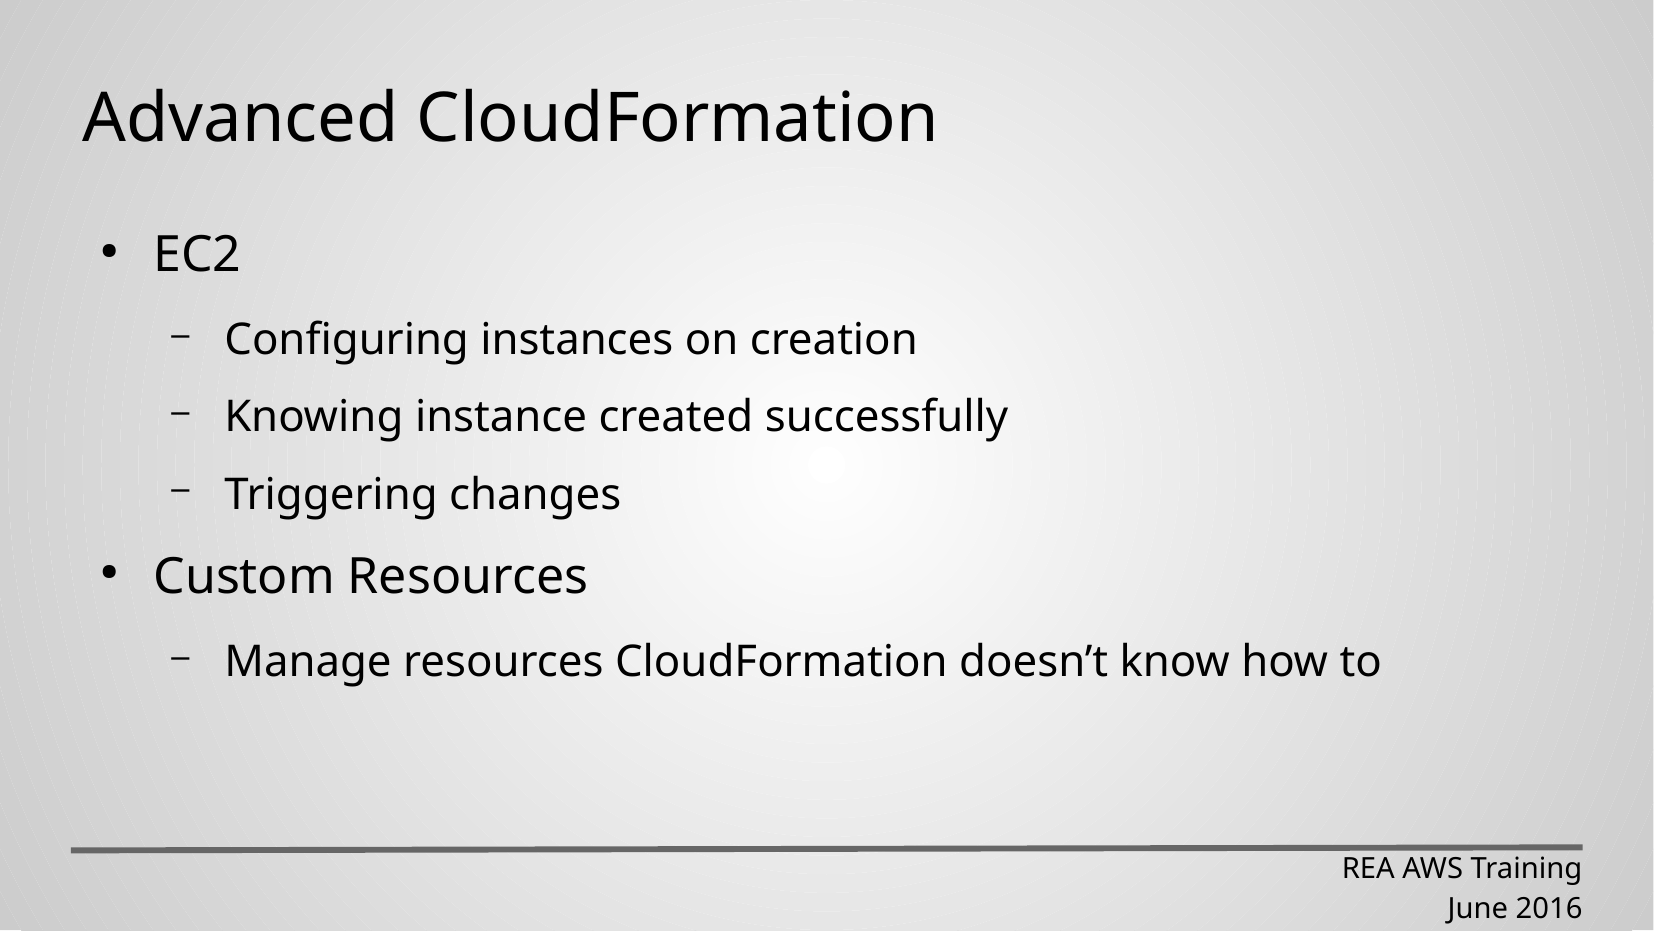

# Advanced CloudFormation
EC2
Configuring instances on creation
Knowing instance created successfully
Triggering changes
Custom Resources
Manage resources CloudFormation doesn’t know how to